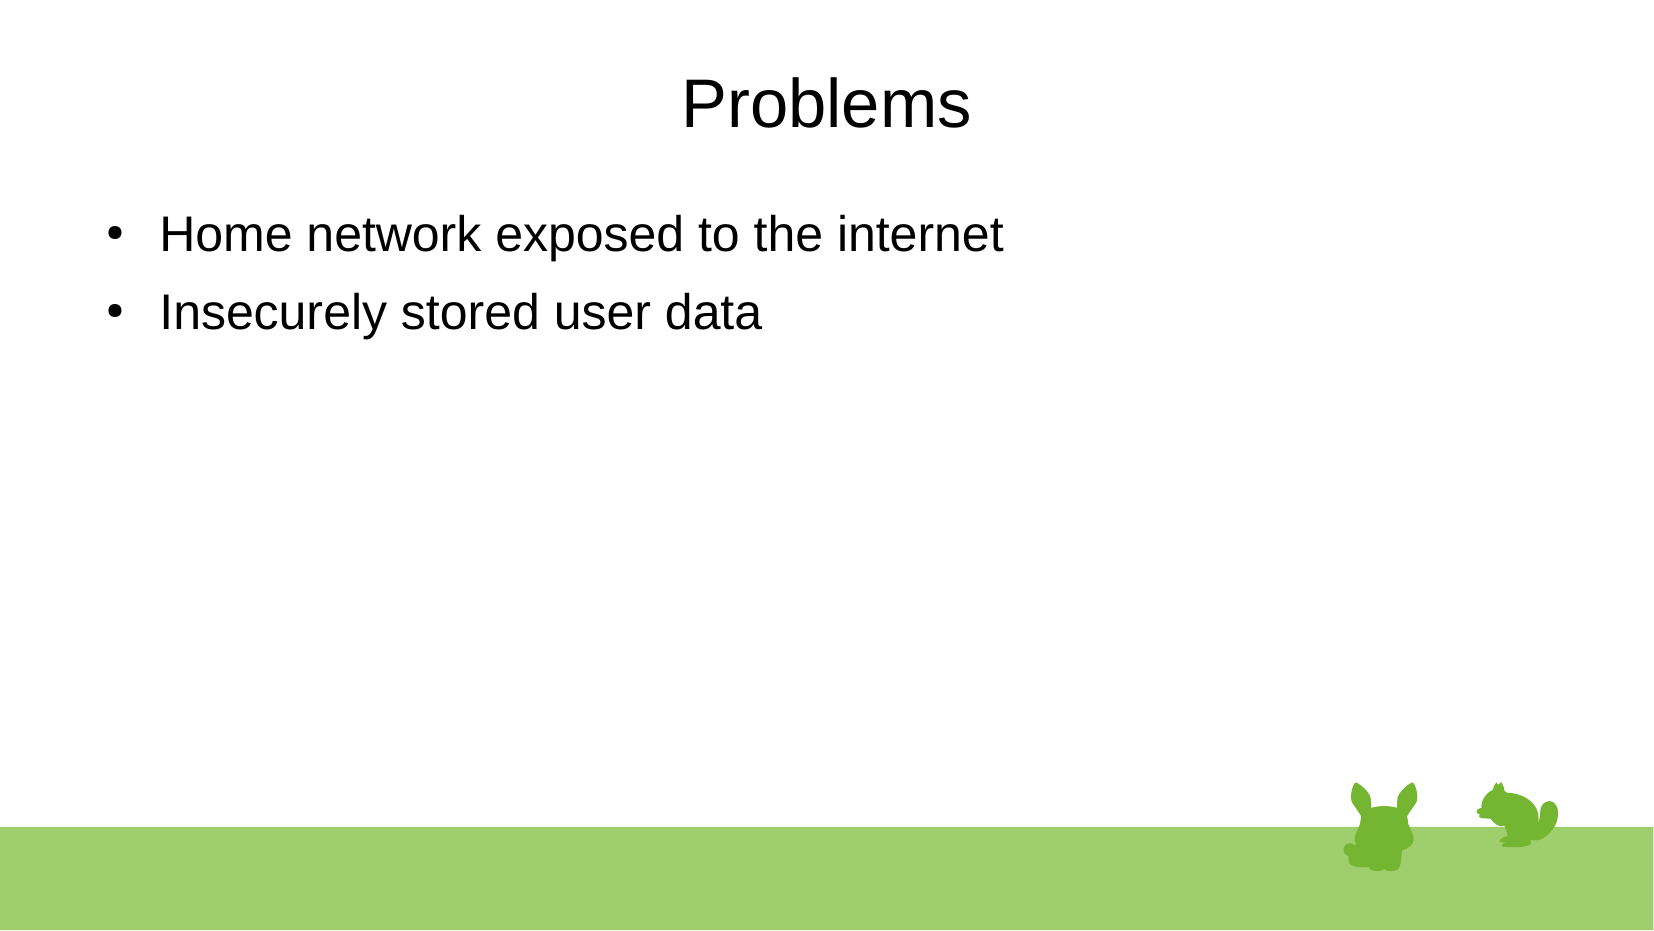

# Problems
Home network exposed to the internet
Insecurely stored user data